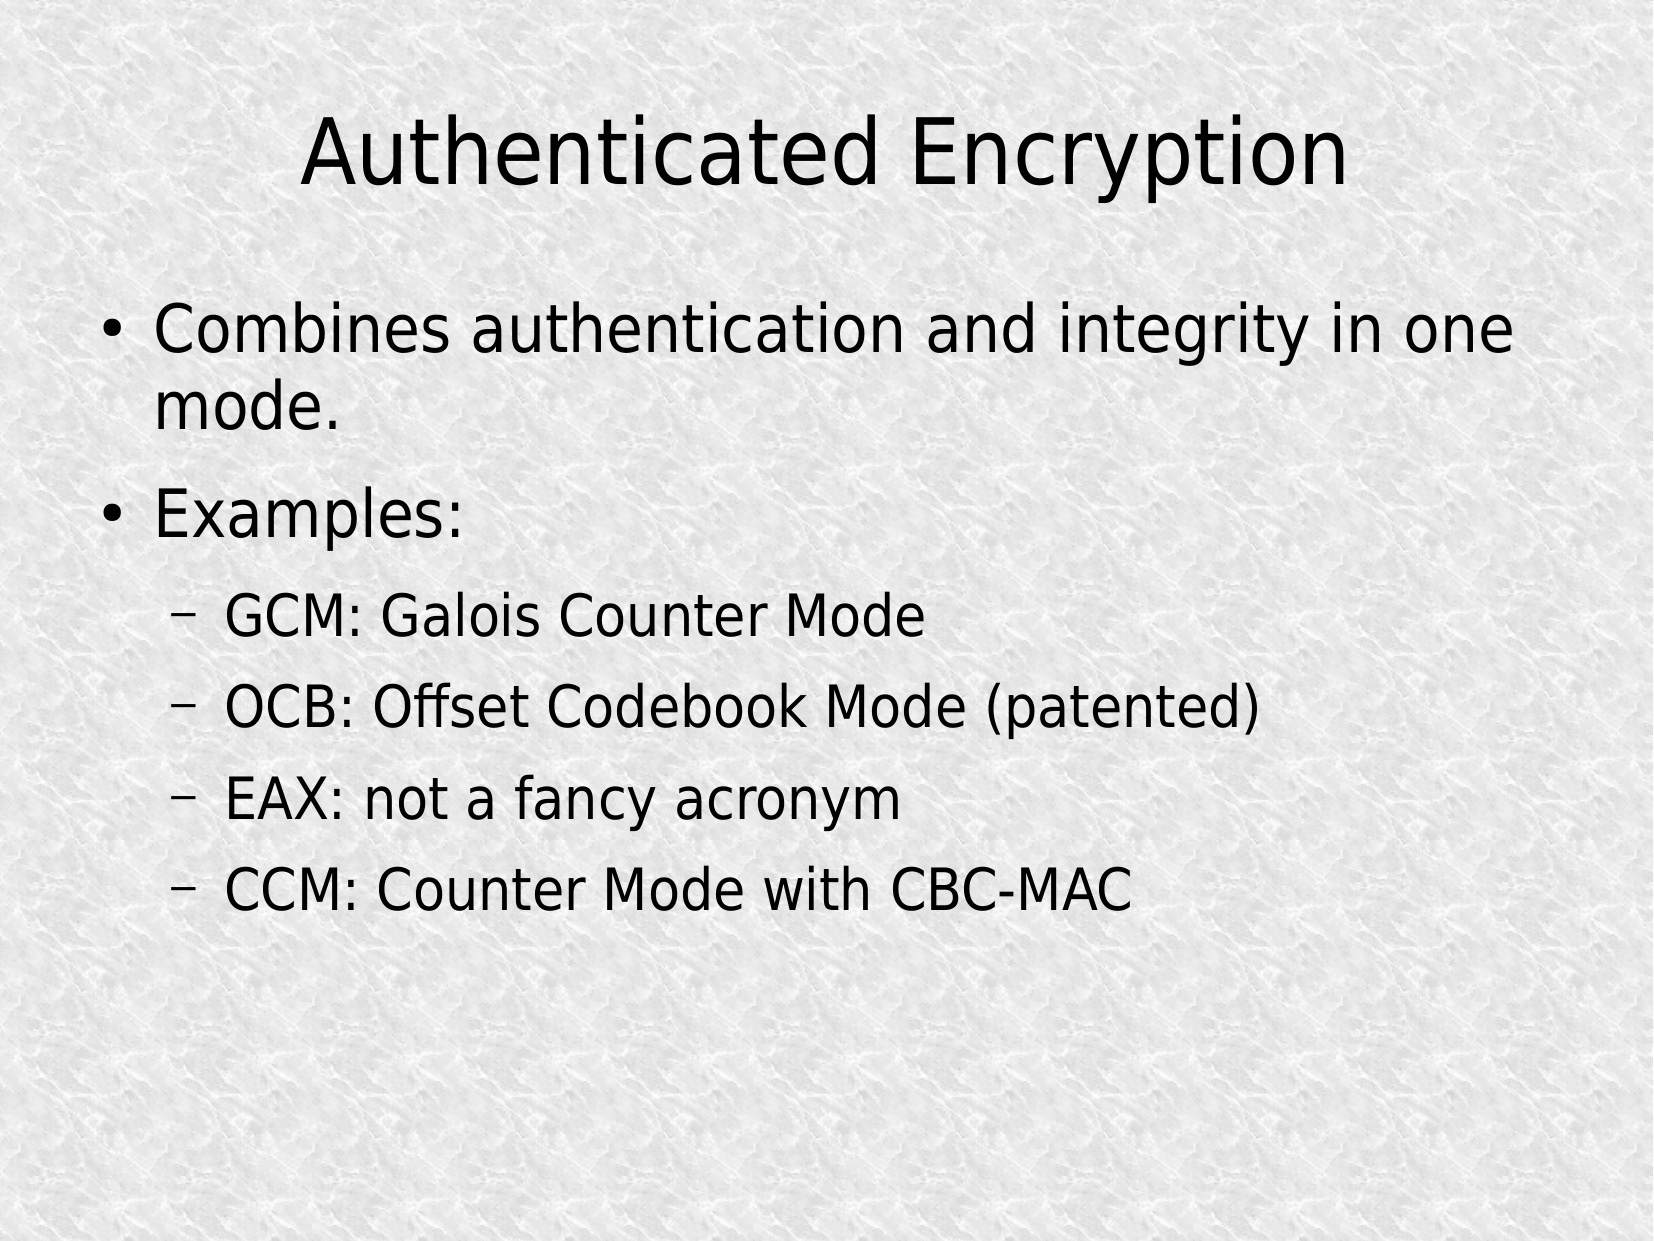

# Authenticated Encryption
Combines authentication and integrity in one mode.
Examples:
GCM: Galois Counter Mode
OCB: Offset Codebook Mode (patented)
EAX: not a fancy acronym
CCM: Counter Mode with CBC-MAC